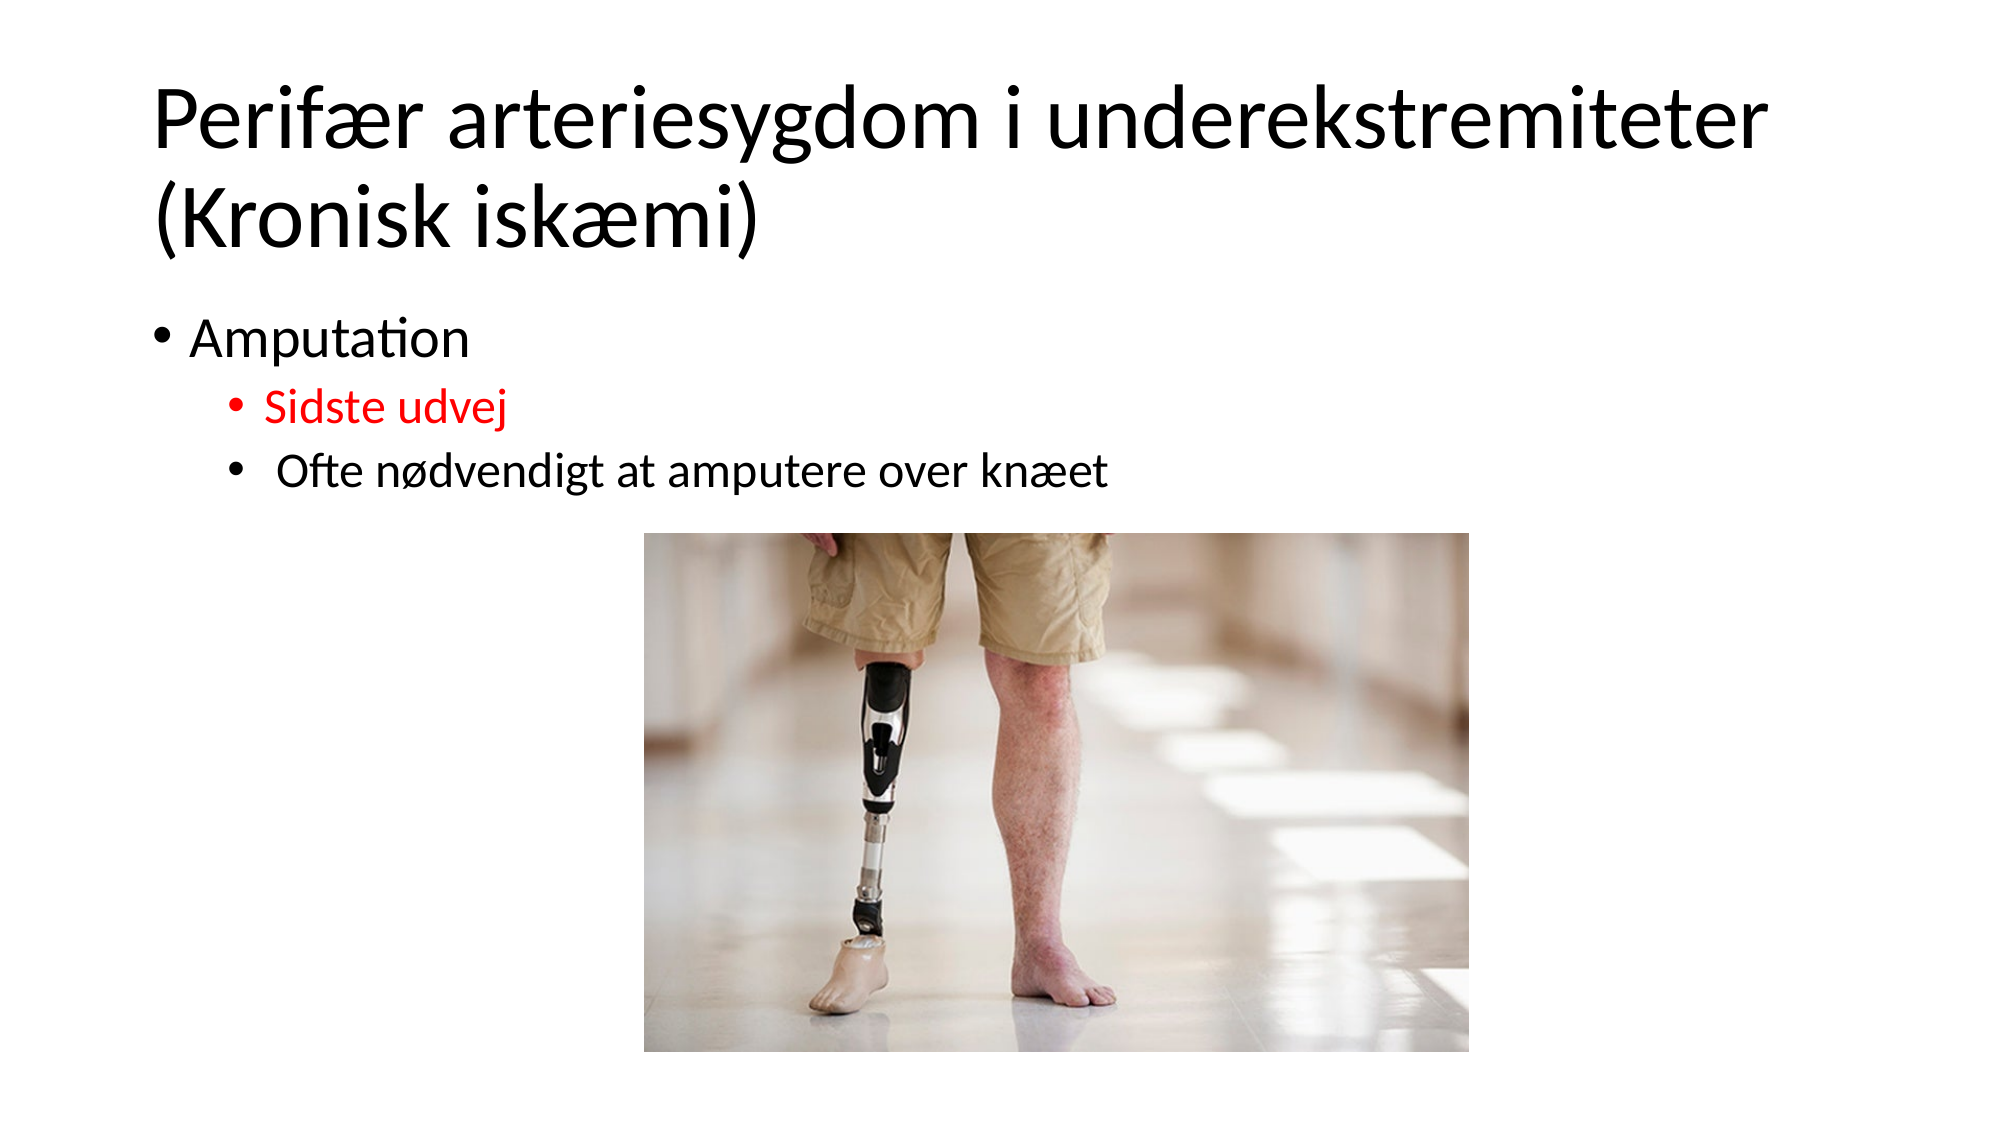

# Perifær arteriesygdom i underekstremiteter (Kronisk iskæmi)
Amputation
Sidste udvej
 Ofte nødvendigt at amputere over knæet